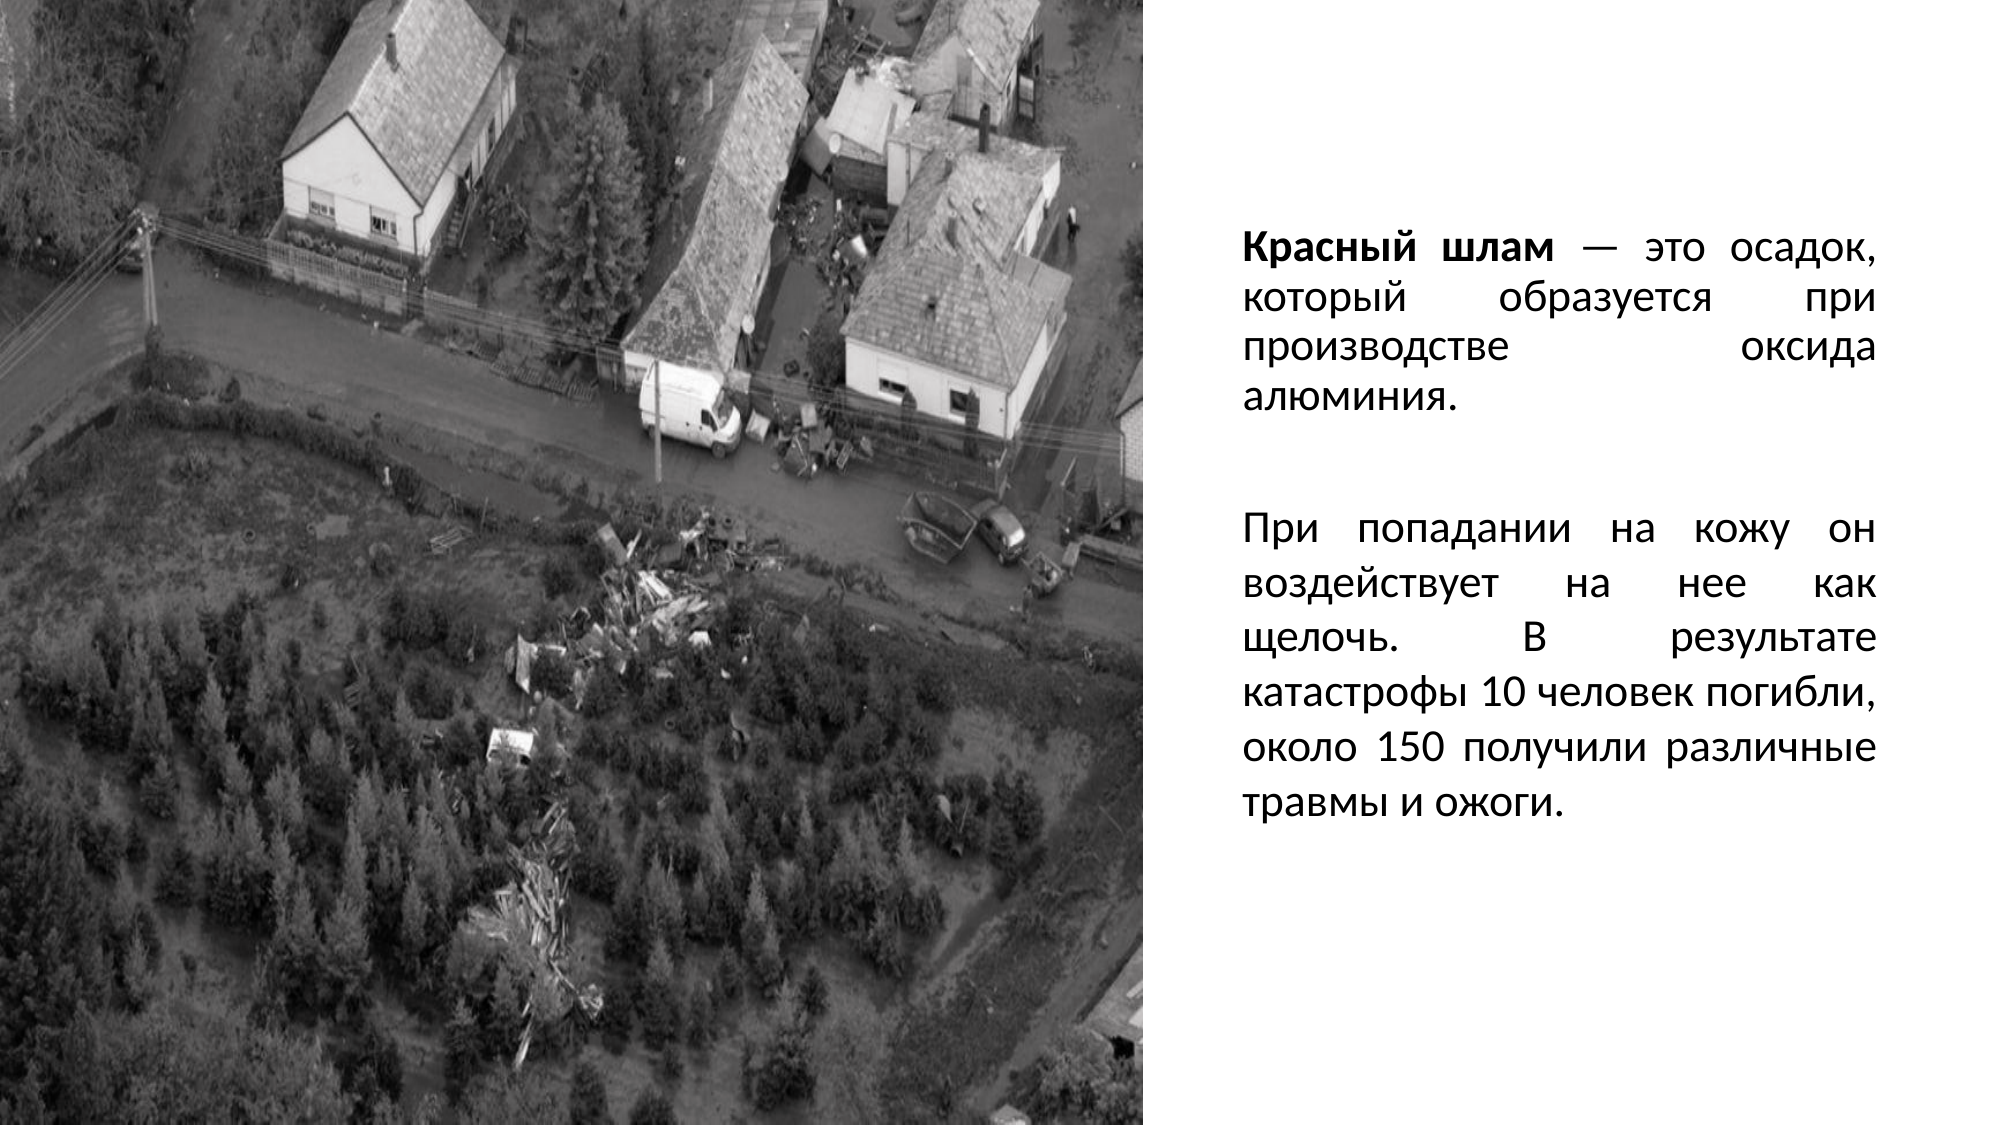

# Красный шлам — это осадок, который образуется при производстве оксида алюминия.
При попадании на кожу он воздействует на нее как щелочь. В результате катастрофы 10 человек погибли, около 150 получили различные травмы и ожоги.